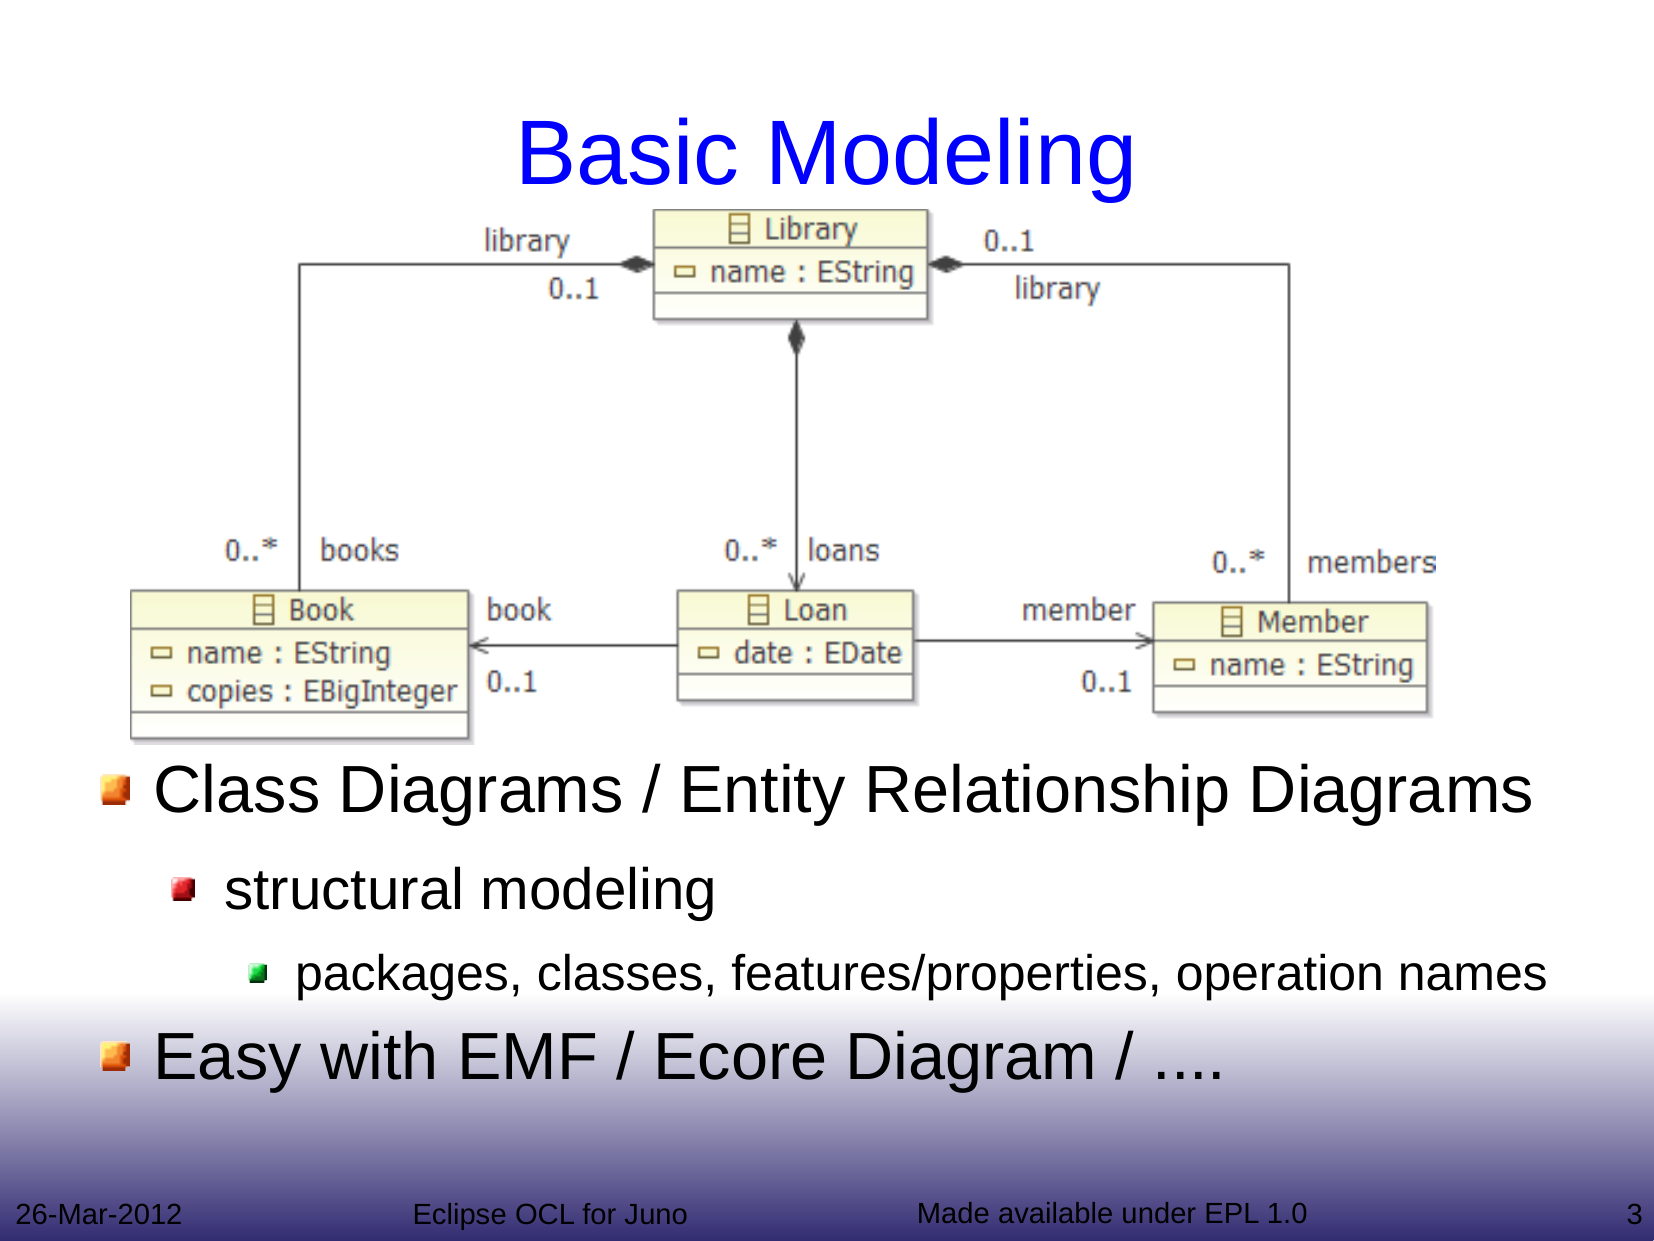

# Basic Modeling
Class Diagrams / Entity Relationship Diagrams
structural modeling
packages, classes, features/properties, operation names
Easy with EMF / Ecore Diagram / ....
26-Mar-2012
Eclipse OCL for Juno
3